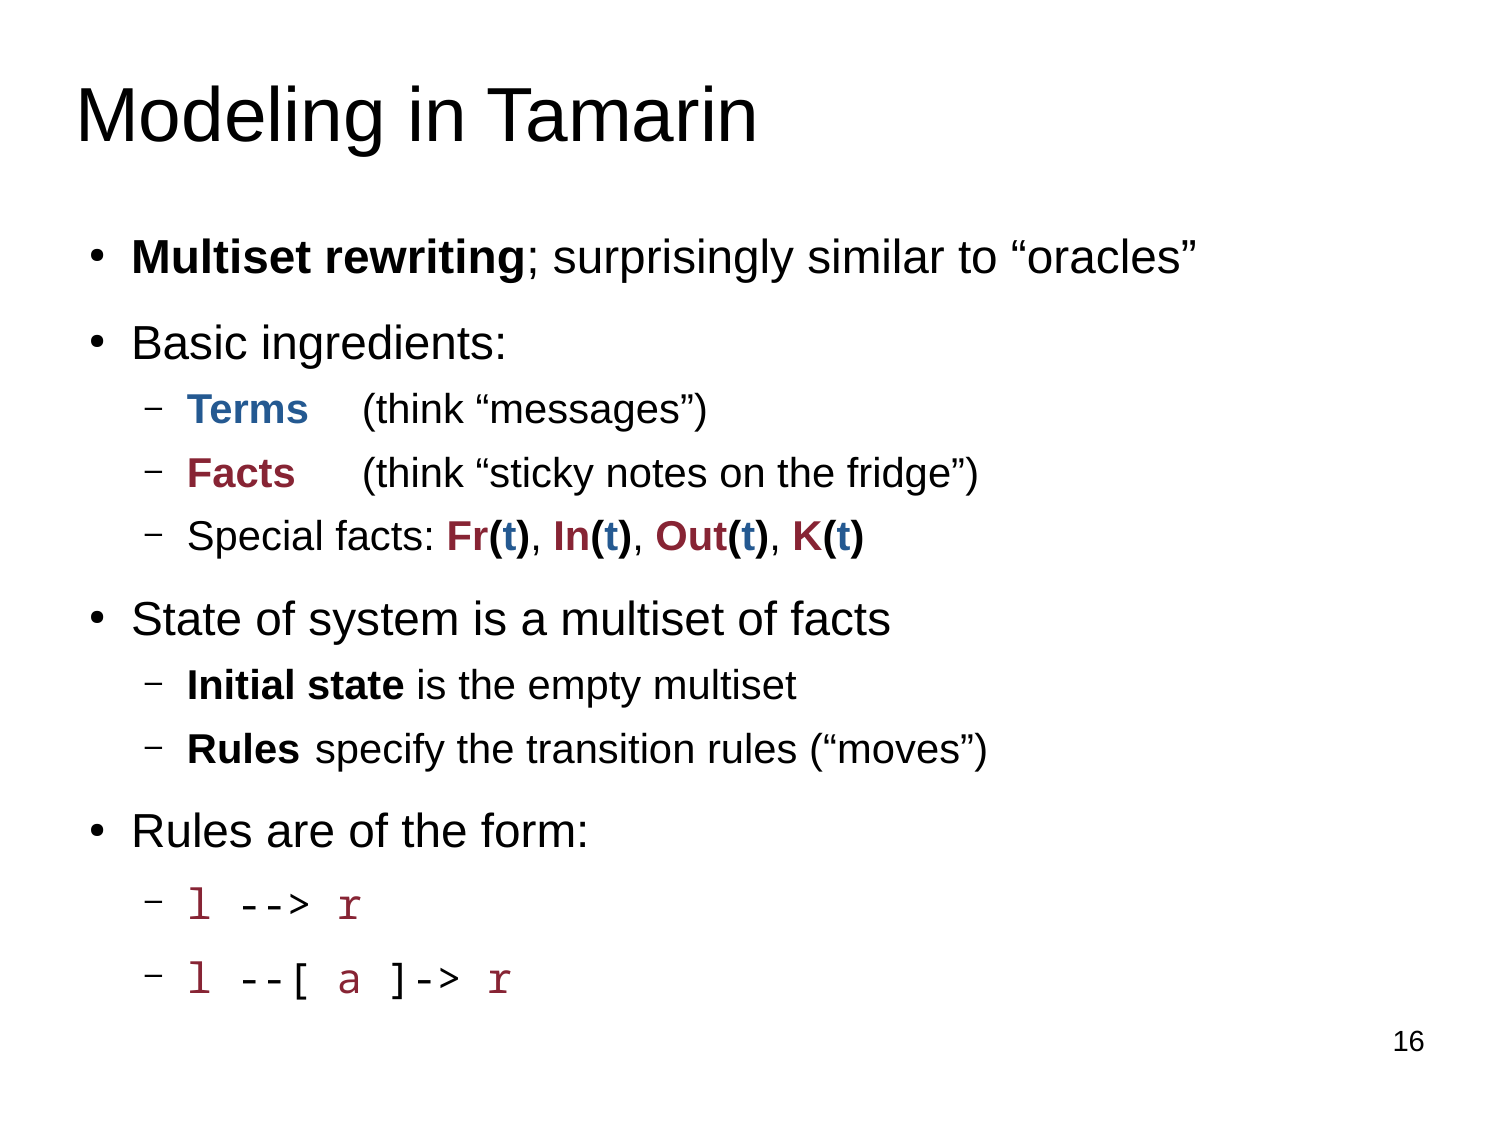

# Modeling in Tamarin
Multiset rewriting; surprisingly similar to “oracles”
Basic ingredients:
Terms	(think “messages”)
Facts		(think “sticky notes on the fridge”)
Special facts: Fr(t), In(t), Out(t), K(t)
State of system is a multiset of facts
Initial state is the empty multiset
Rules	 specify the transition rules (“moves”)
Rules are of the form:
l --> r
l --[ a ]-> r
16